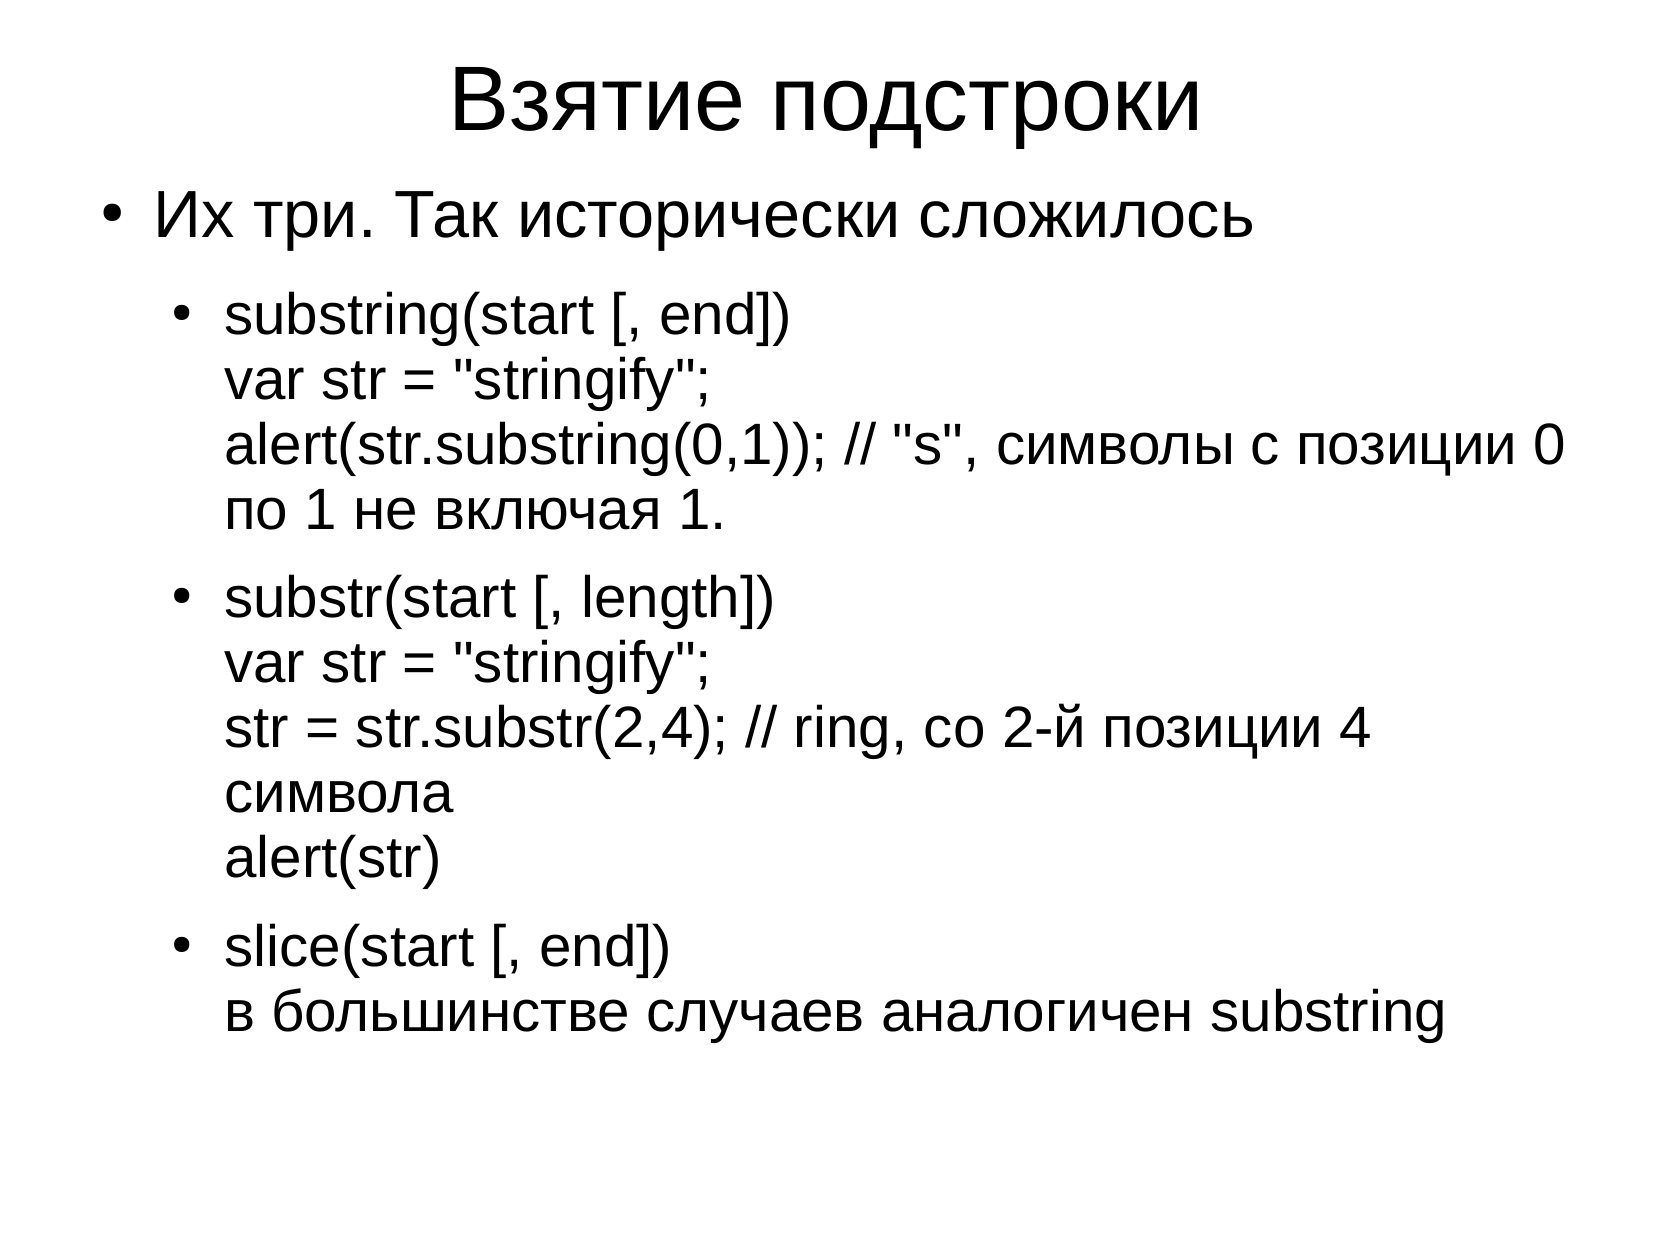

# Взятие подстроки
Их три. Так исторически сложилось
substring(start [, end])
var str = "stringify";
alert(str.substring(0,1)); // "s", символы с позиции 0 по 1 не включая 1.
substr(start [, length])
var str = "stringify";
str = str.substr(2,4); // ring, со 2-й позиции 4 символа
alert(str)
slice(start [, end])
в большинстве случаев аналогичен substring